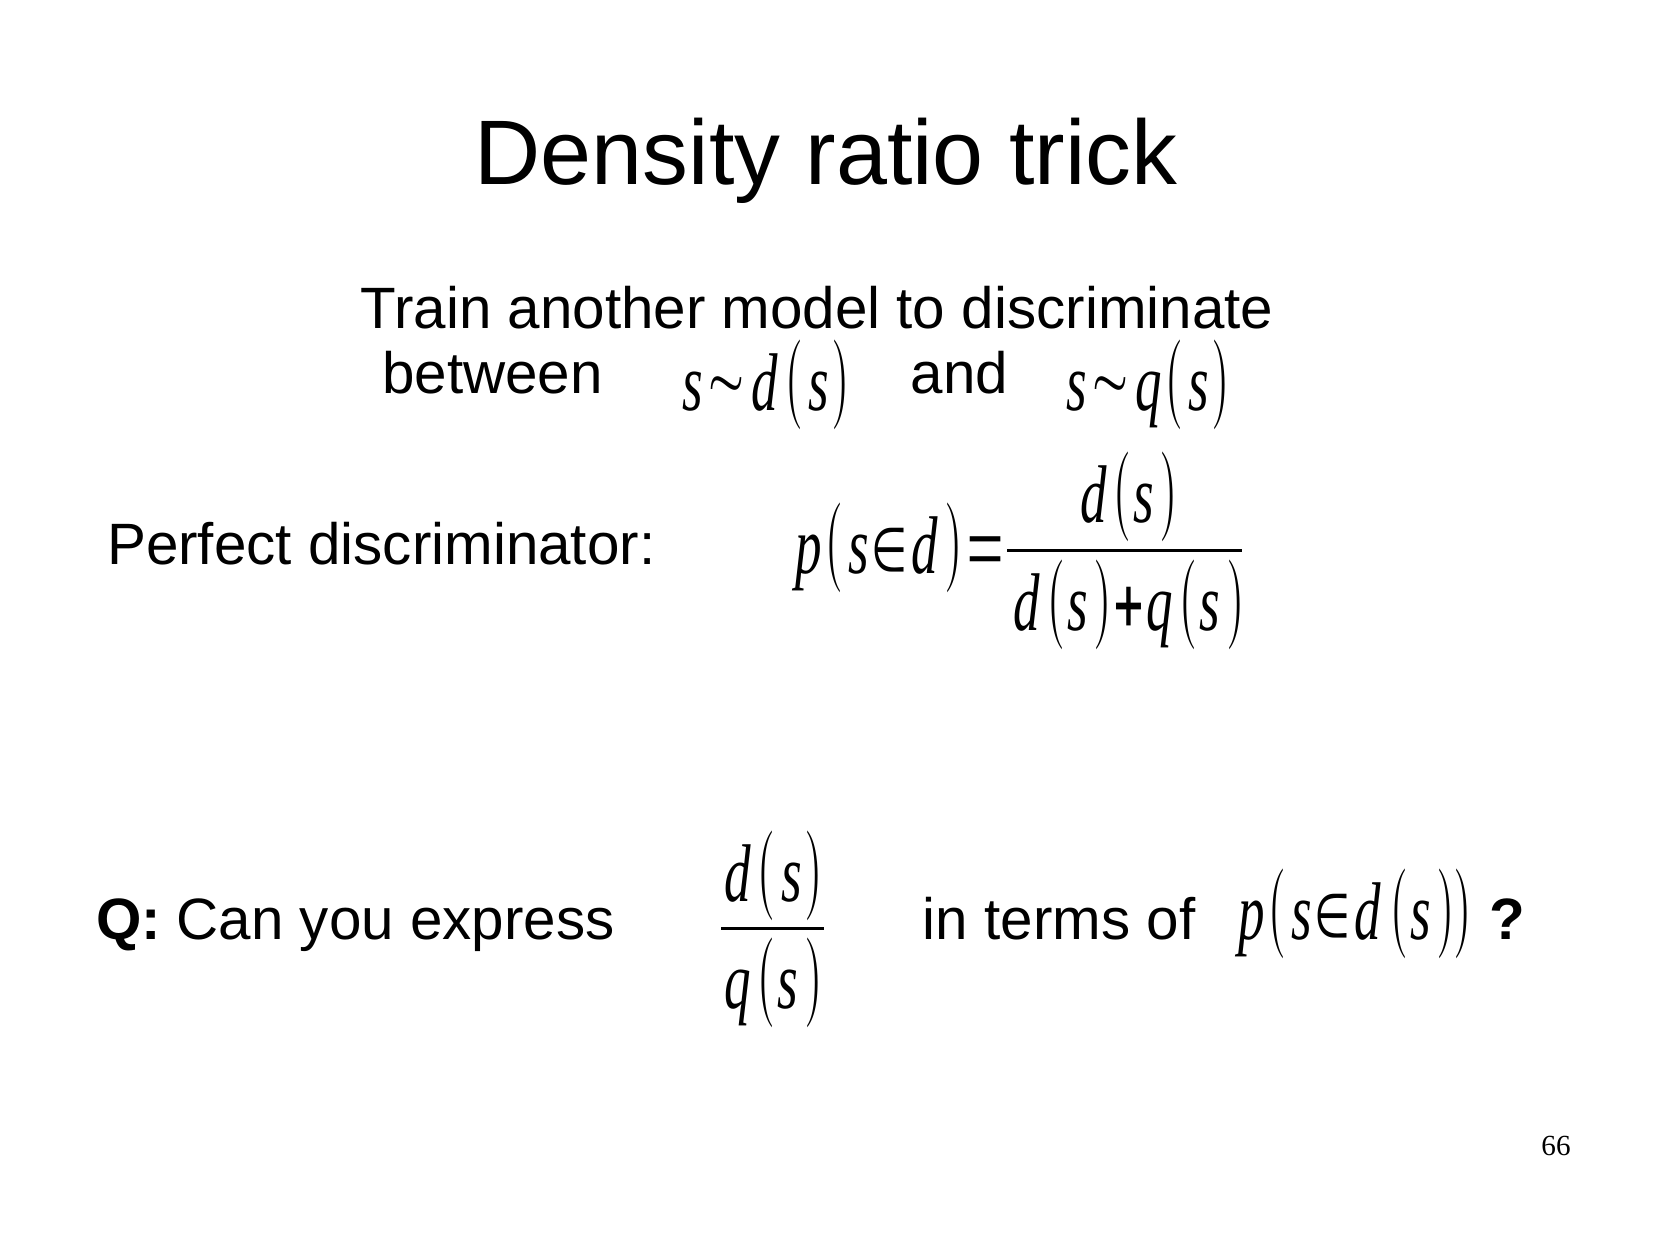

# Density ratio trick
Train another model to discriminate between and
Perfect discriminator:
Q: Can you express in terms of ?
66